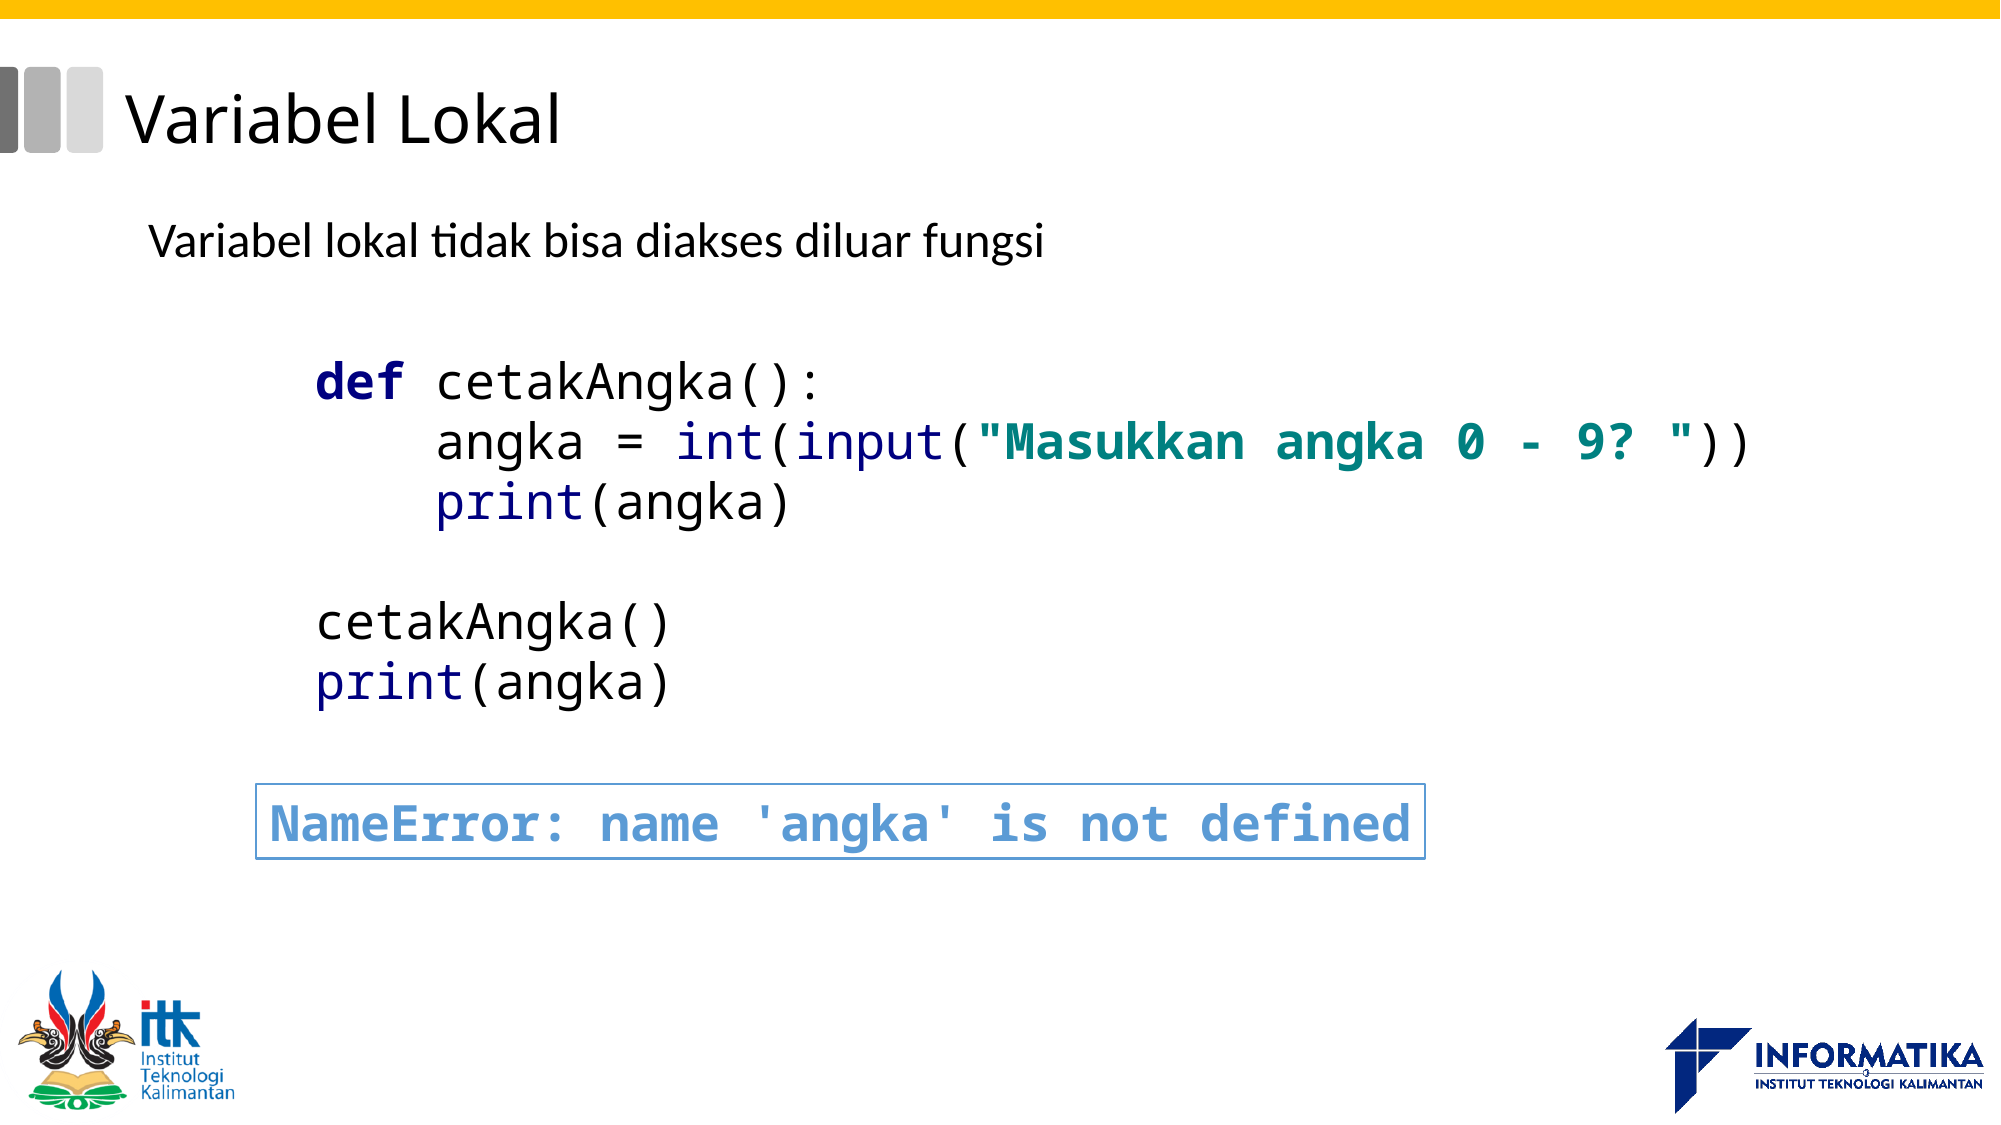

# Variabel Lokal
Variabel lokal tidak bisa diakses diluar fungsi
def cetakAngka():
 angka = int(input("Masukkan angka 0 - 9? "))
 print(angka)
cetakAngka()
print(angka)
NameError: name 'angka' is not defined